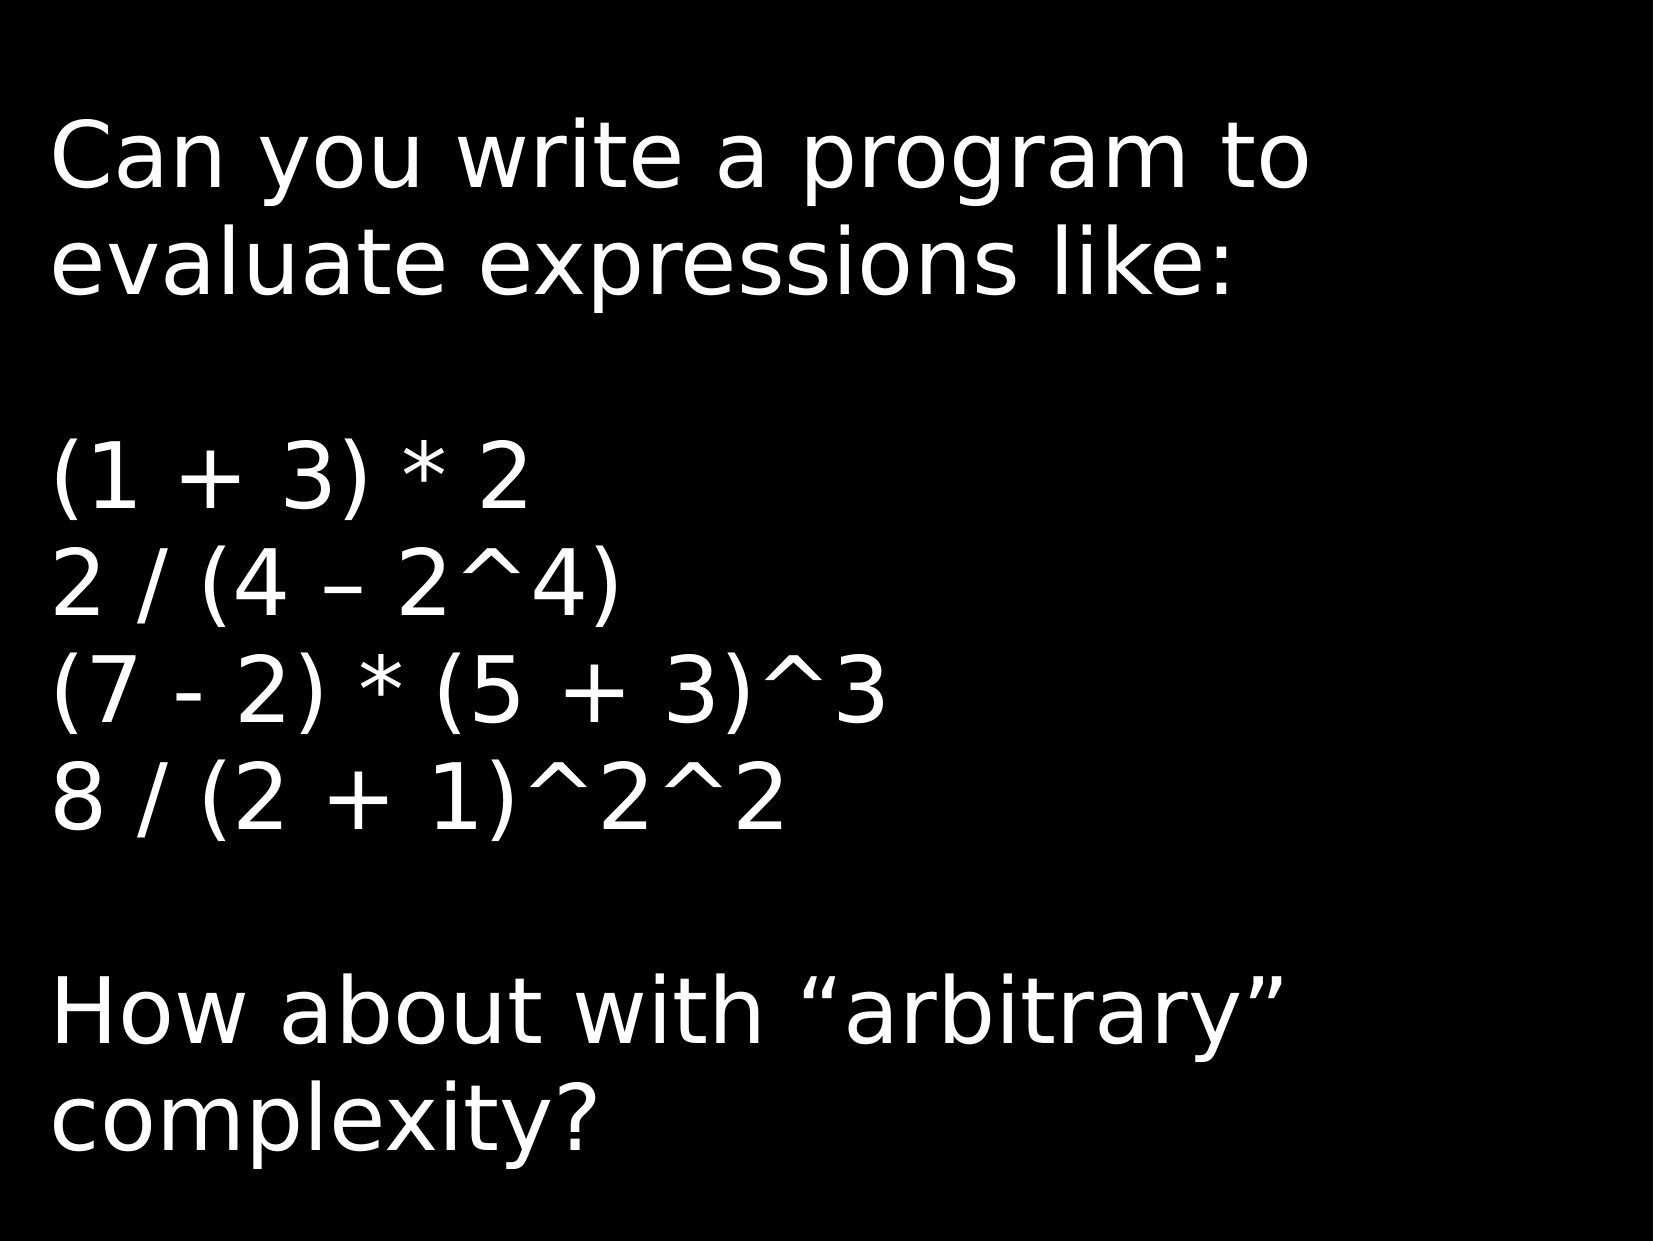

# Can you write a program to evaluate expressions like: (1 + 3) * 2 2 / (4 – 2^4) (7 - 2) * (5 + 3)^3 8 / (2 + 1)^2^2 How about with “arbitrary” complexity?